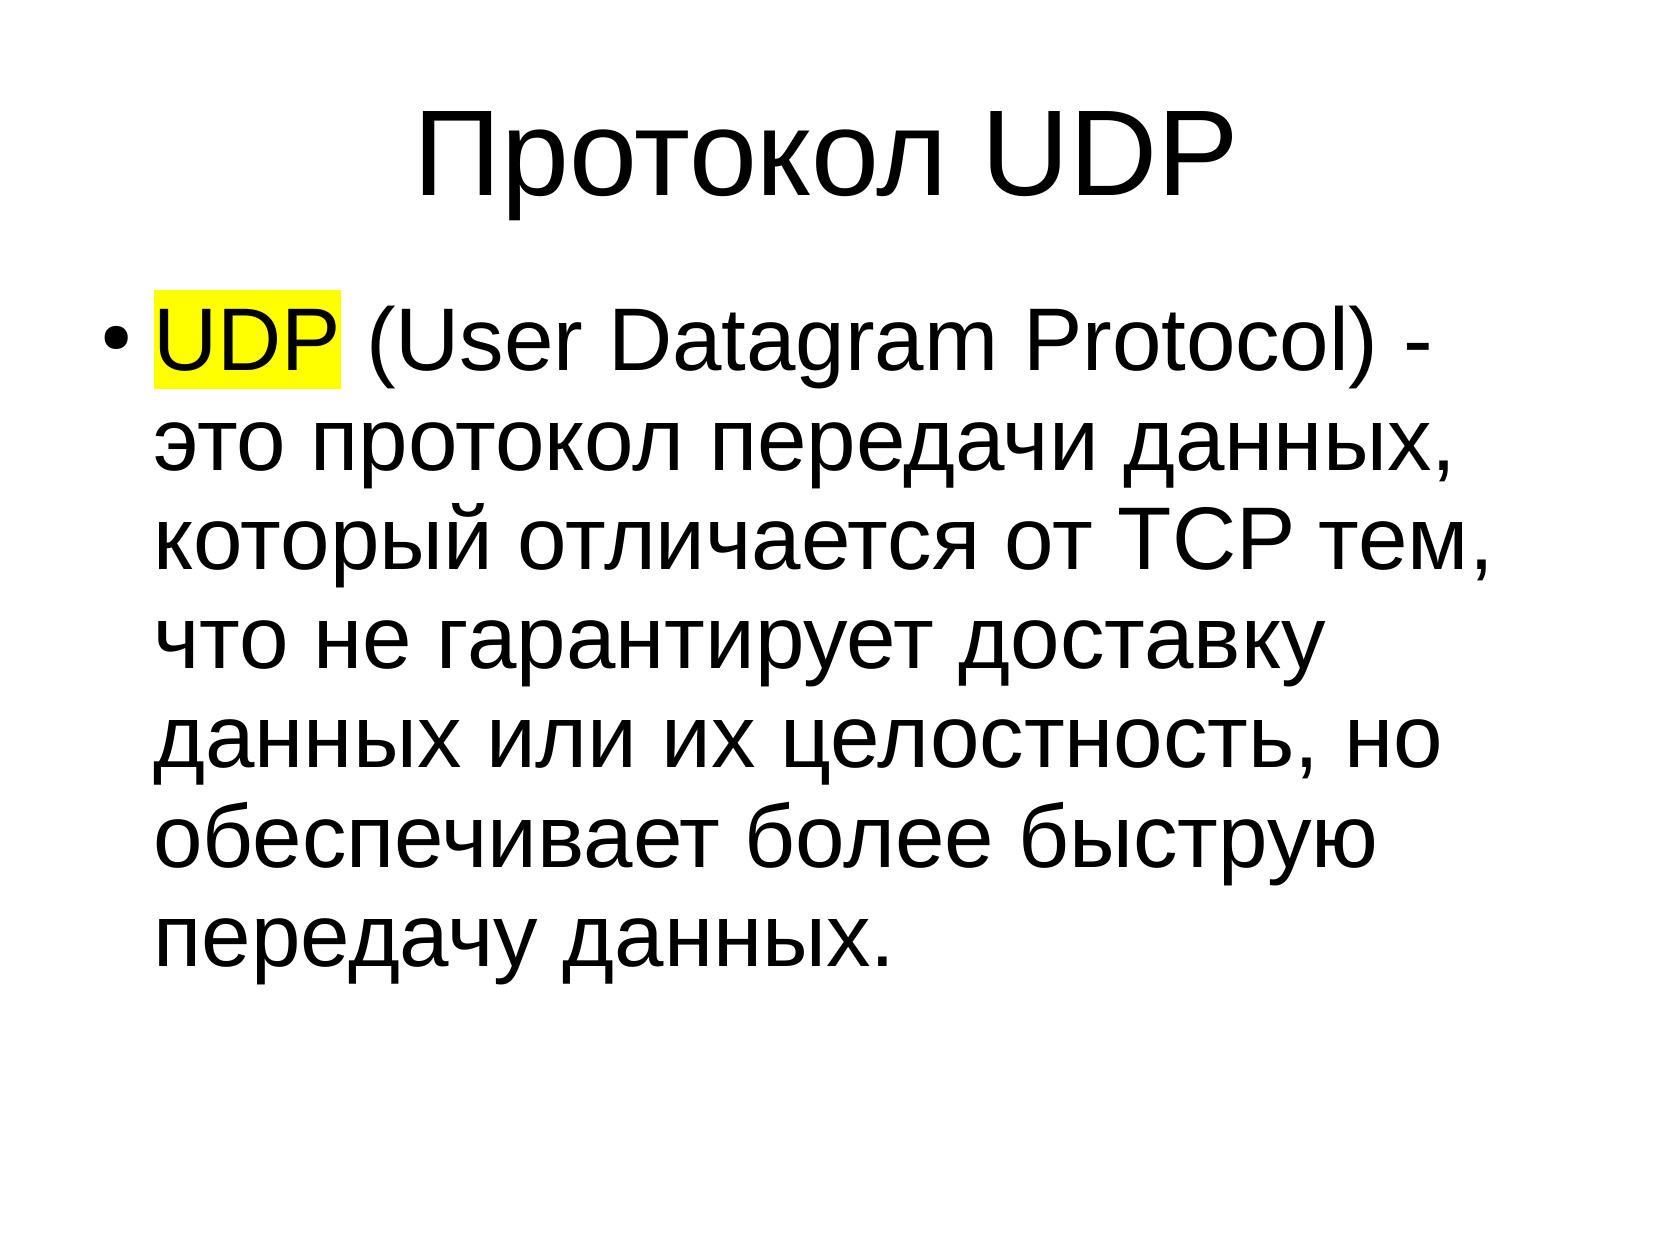

# Протокол UDP
UDP (User Datagram Protocol) - это протокол передачи данных, который отличается от TCP тем, что не гарантирует доставку данных или их целостность, но обеспечивает более быструю передачу данных.